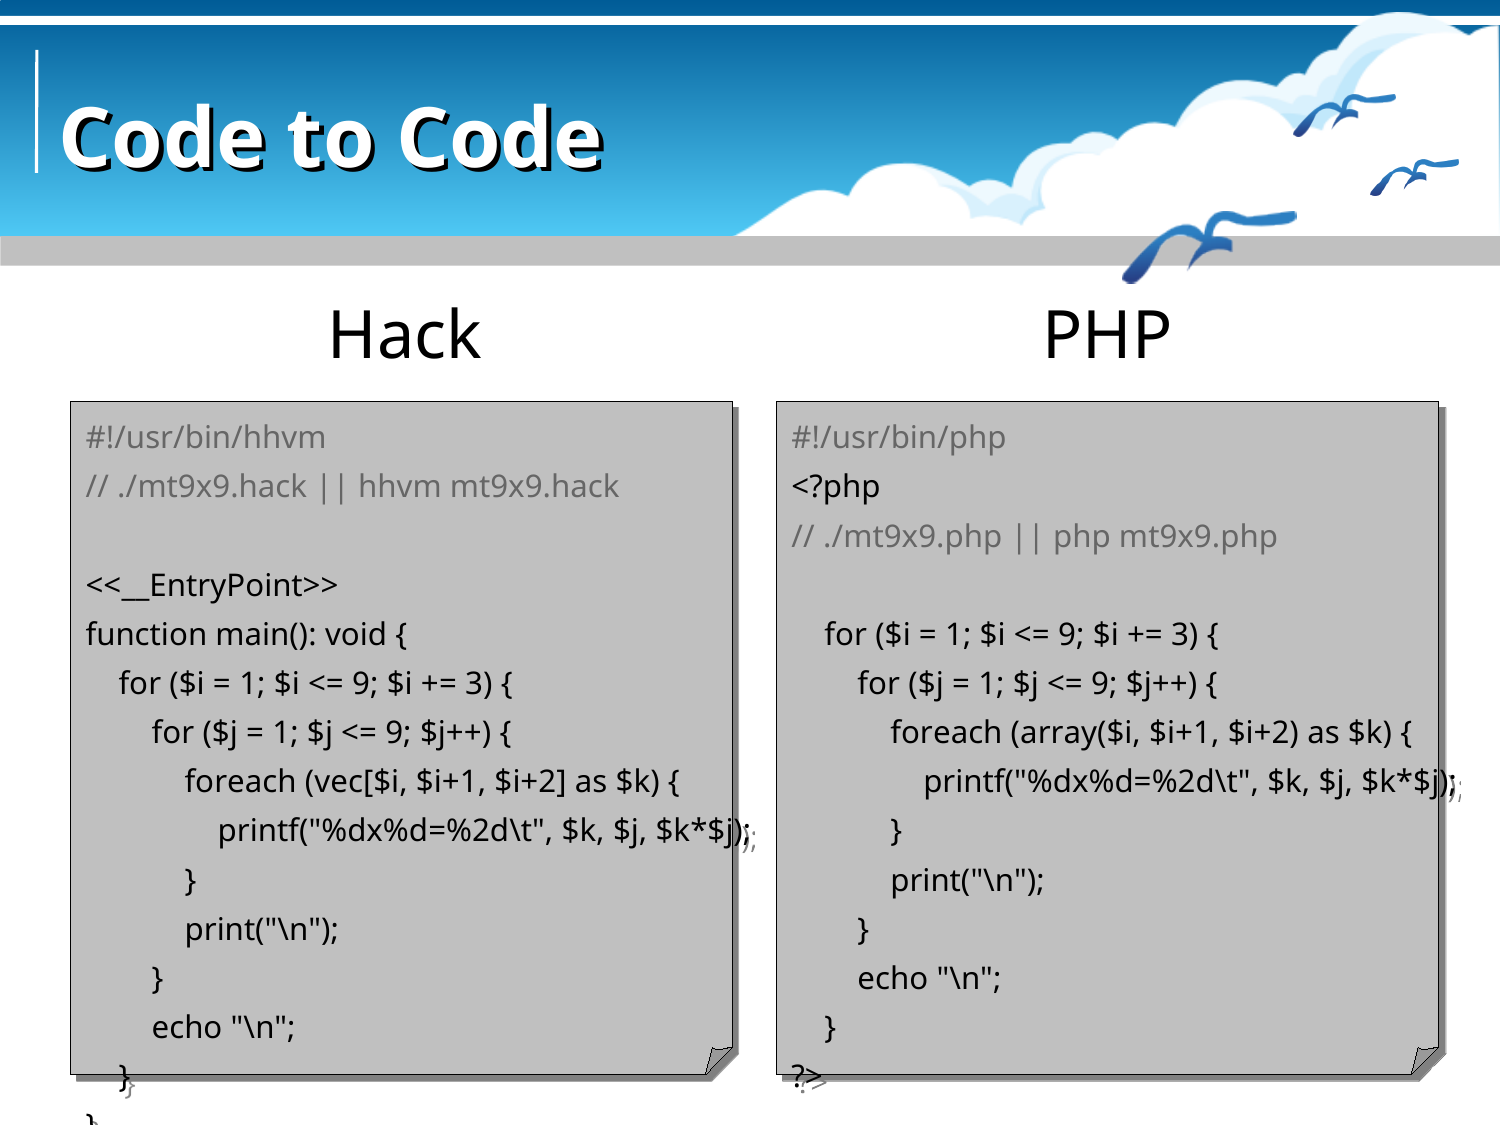

# Code to Code
Hack
PHP
#!/usr/bin/hhvm
// ./mt9x9.hack || hhvm mt9x9.hack
<<__EntryPoint>>
function main(): void {
 for ($i = 1; $i <= 9; $i += 3) {
 for ($j = 1; $j <= 9; $j++) {
 foreach (vec[$i, $i+1, $i+2] as $k) {
 printf("%dx%d=%2d\t", $k, $j, $k*$j);
 }
 print("\n");
 }
 echo "\n";
 }
}
#!/usr/bin/php
<?php
// ./mt9x9.php || php mt9x9.php
 for ($i = 1; $i <= 9; $i += 3) {
 for ($j = 1; $j <= 9; $j++) {
 foreach (array($i, $i+1, $i+2) as $k) {
 printf("%dx%d=%2d\t", $k, $j, $k*$j);
 }
 print("\n");
 }
 echo "\n";
 }
?>